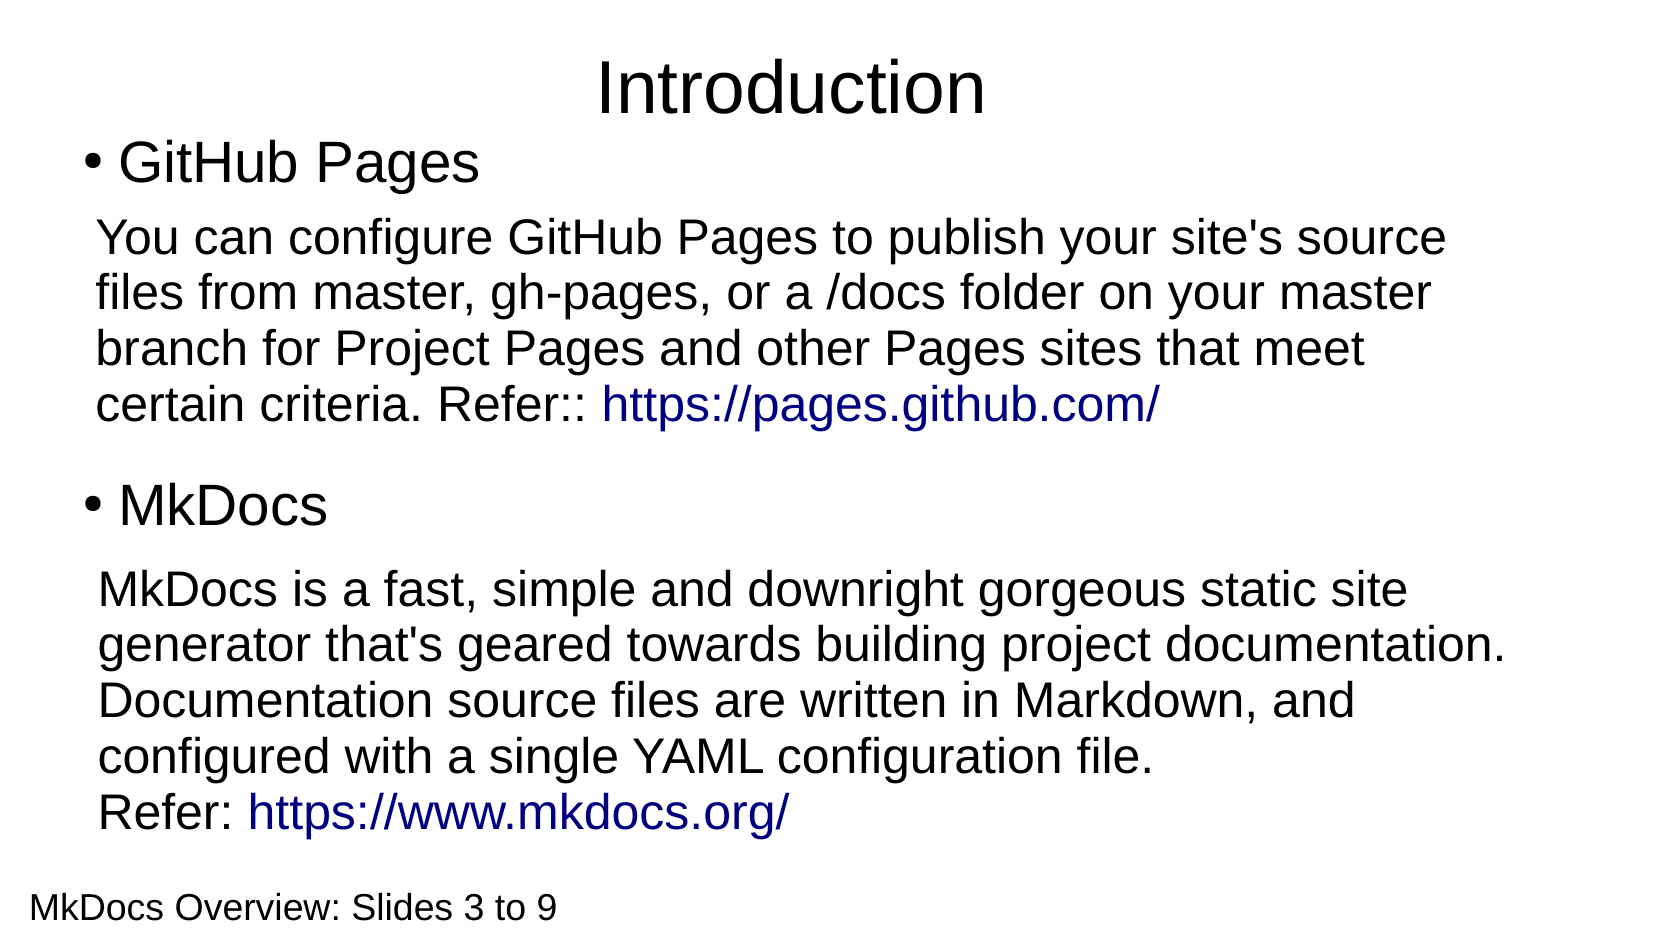

# Introduction
GitHub Pages
You can configure GitHub Pages to publish your site's source files from master, gh-pages, or a /docs folder on your master branch for Project Pages and other Pages sites that meet certain criteria. Refer:: https://pages.github.com/
MkDocs
MkDocs is a fast, simple and downright gorgeous static site generator that's geared towards building project documentation. Documentation source files are written in Markdown, and configured with a single YAML configuration file.
Refer: https://www.mkdocs.org/
MkDocs Overview: Slides 3 to 9